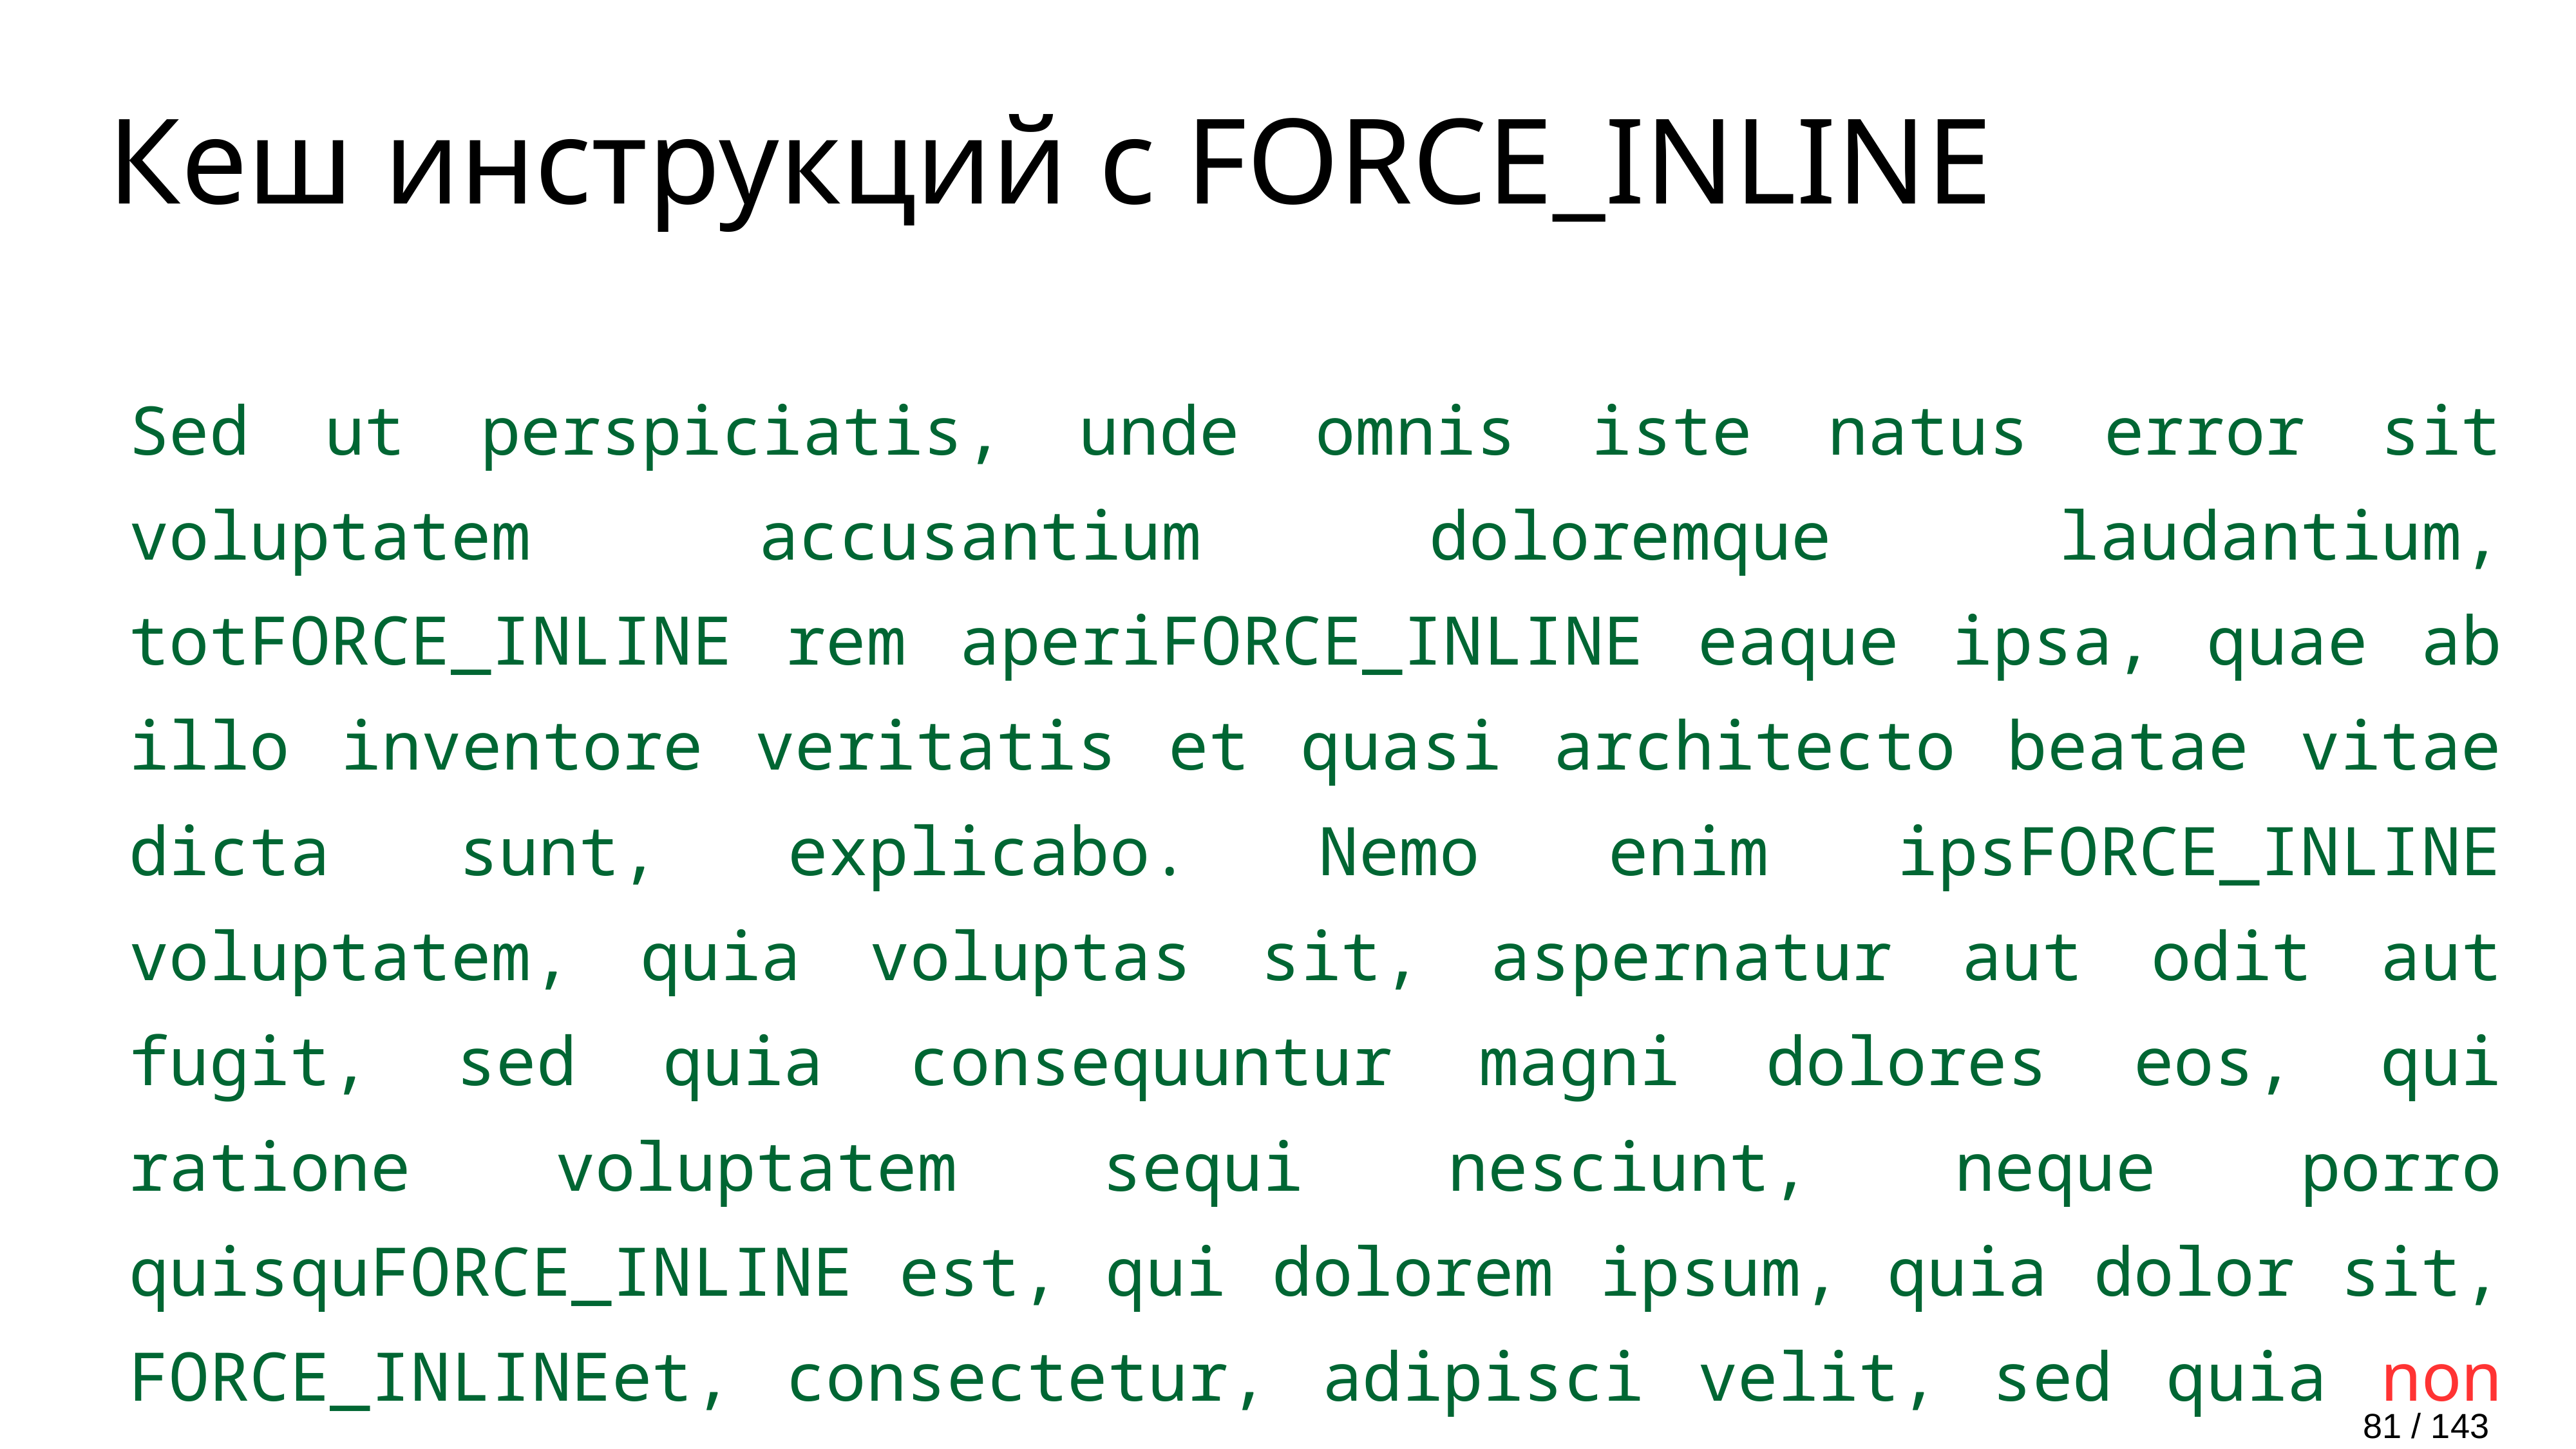

# Кеш инструкций с FORCE_INLINE
Sed ut perspiciatis, unde omnis iste natus error sit voluptatem accusantium doloremque laudantium, totFORCE_INLINE rem aperiFORCE_INLINE eaque ipsa, quae ab illo inventore veritatis et quasi architecto beatae vitae dicta sunt, explicabo. Nemo enim ipsFORCE_INLINE voluptatem, quia voluptas sit, aspernatur aut odit aut fugit, sed quia consequuntur magni dolores eos, qui ratione voluptatem sequi nesciunt, neque porro quisquFORCE_INLINE est, qui dolorem ipsum, quia dolor sit, FORCE_INLINEet, consectetur, adipisci velit, sed quia non numquFORCE_INLINE eius modi tempora incidunt, ut labore et dolore magnFORCE_INLINE aliquFORCE_INLINE quaerat voluptatem. Ut enim ad minima veniFORCE_INLINE, quis nostrum exercitationem ullFORCE_INLINE corporis suscipit laboriosFORCE_INLINE, nisi ut aliquid ex ea commodi consequatur?